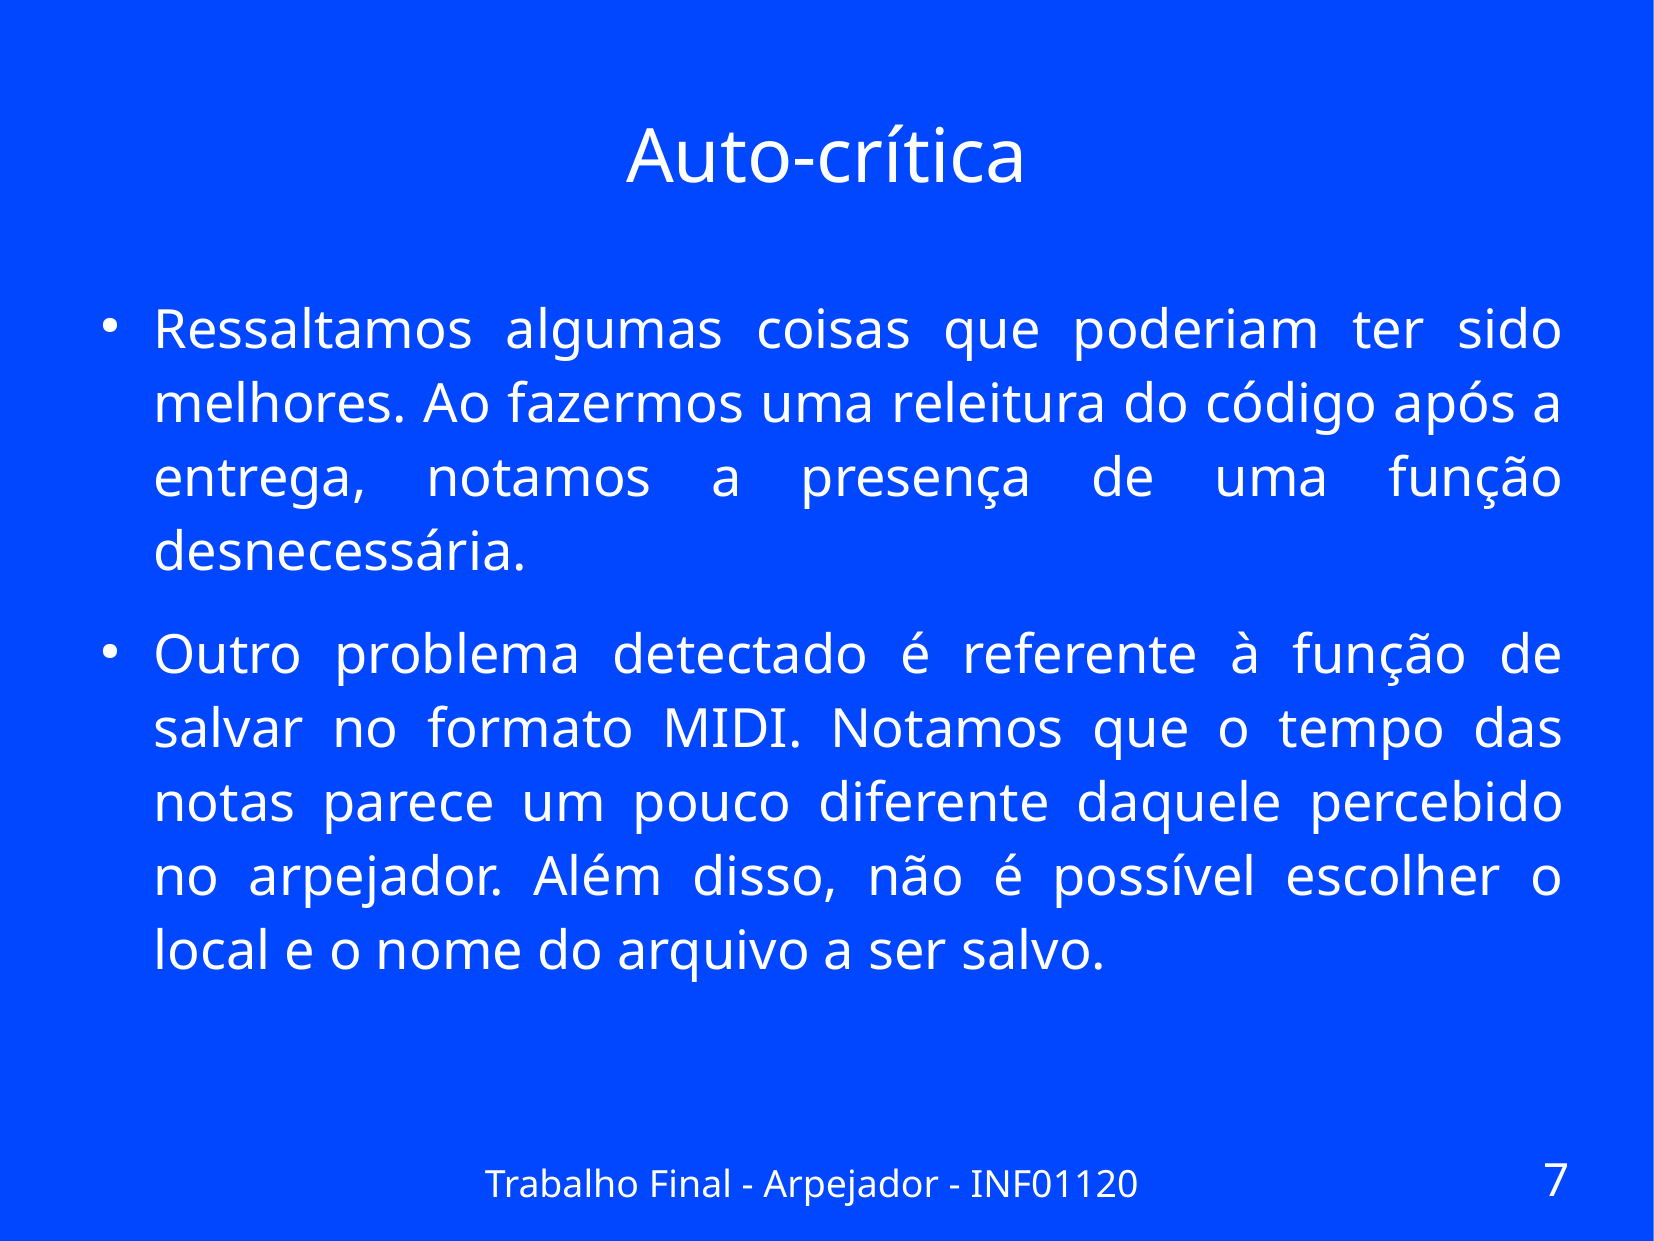

# Auto-crítica
Ressaltamos algumas coisas que poderiam ter sido melhores. Ao fazermos uma releitura do código após a entrega, notamos a presença de uma função desnecessária.
Outro problema detectado é referente à função de salvar no formato MIDI. Notamos que o tempo das notas parece um pouco diferente daquele percebido no arpejador. Além disso, não é possível escolher o local e o nome do arquivo a ser salvo.